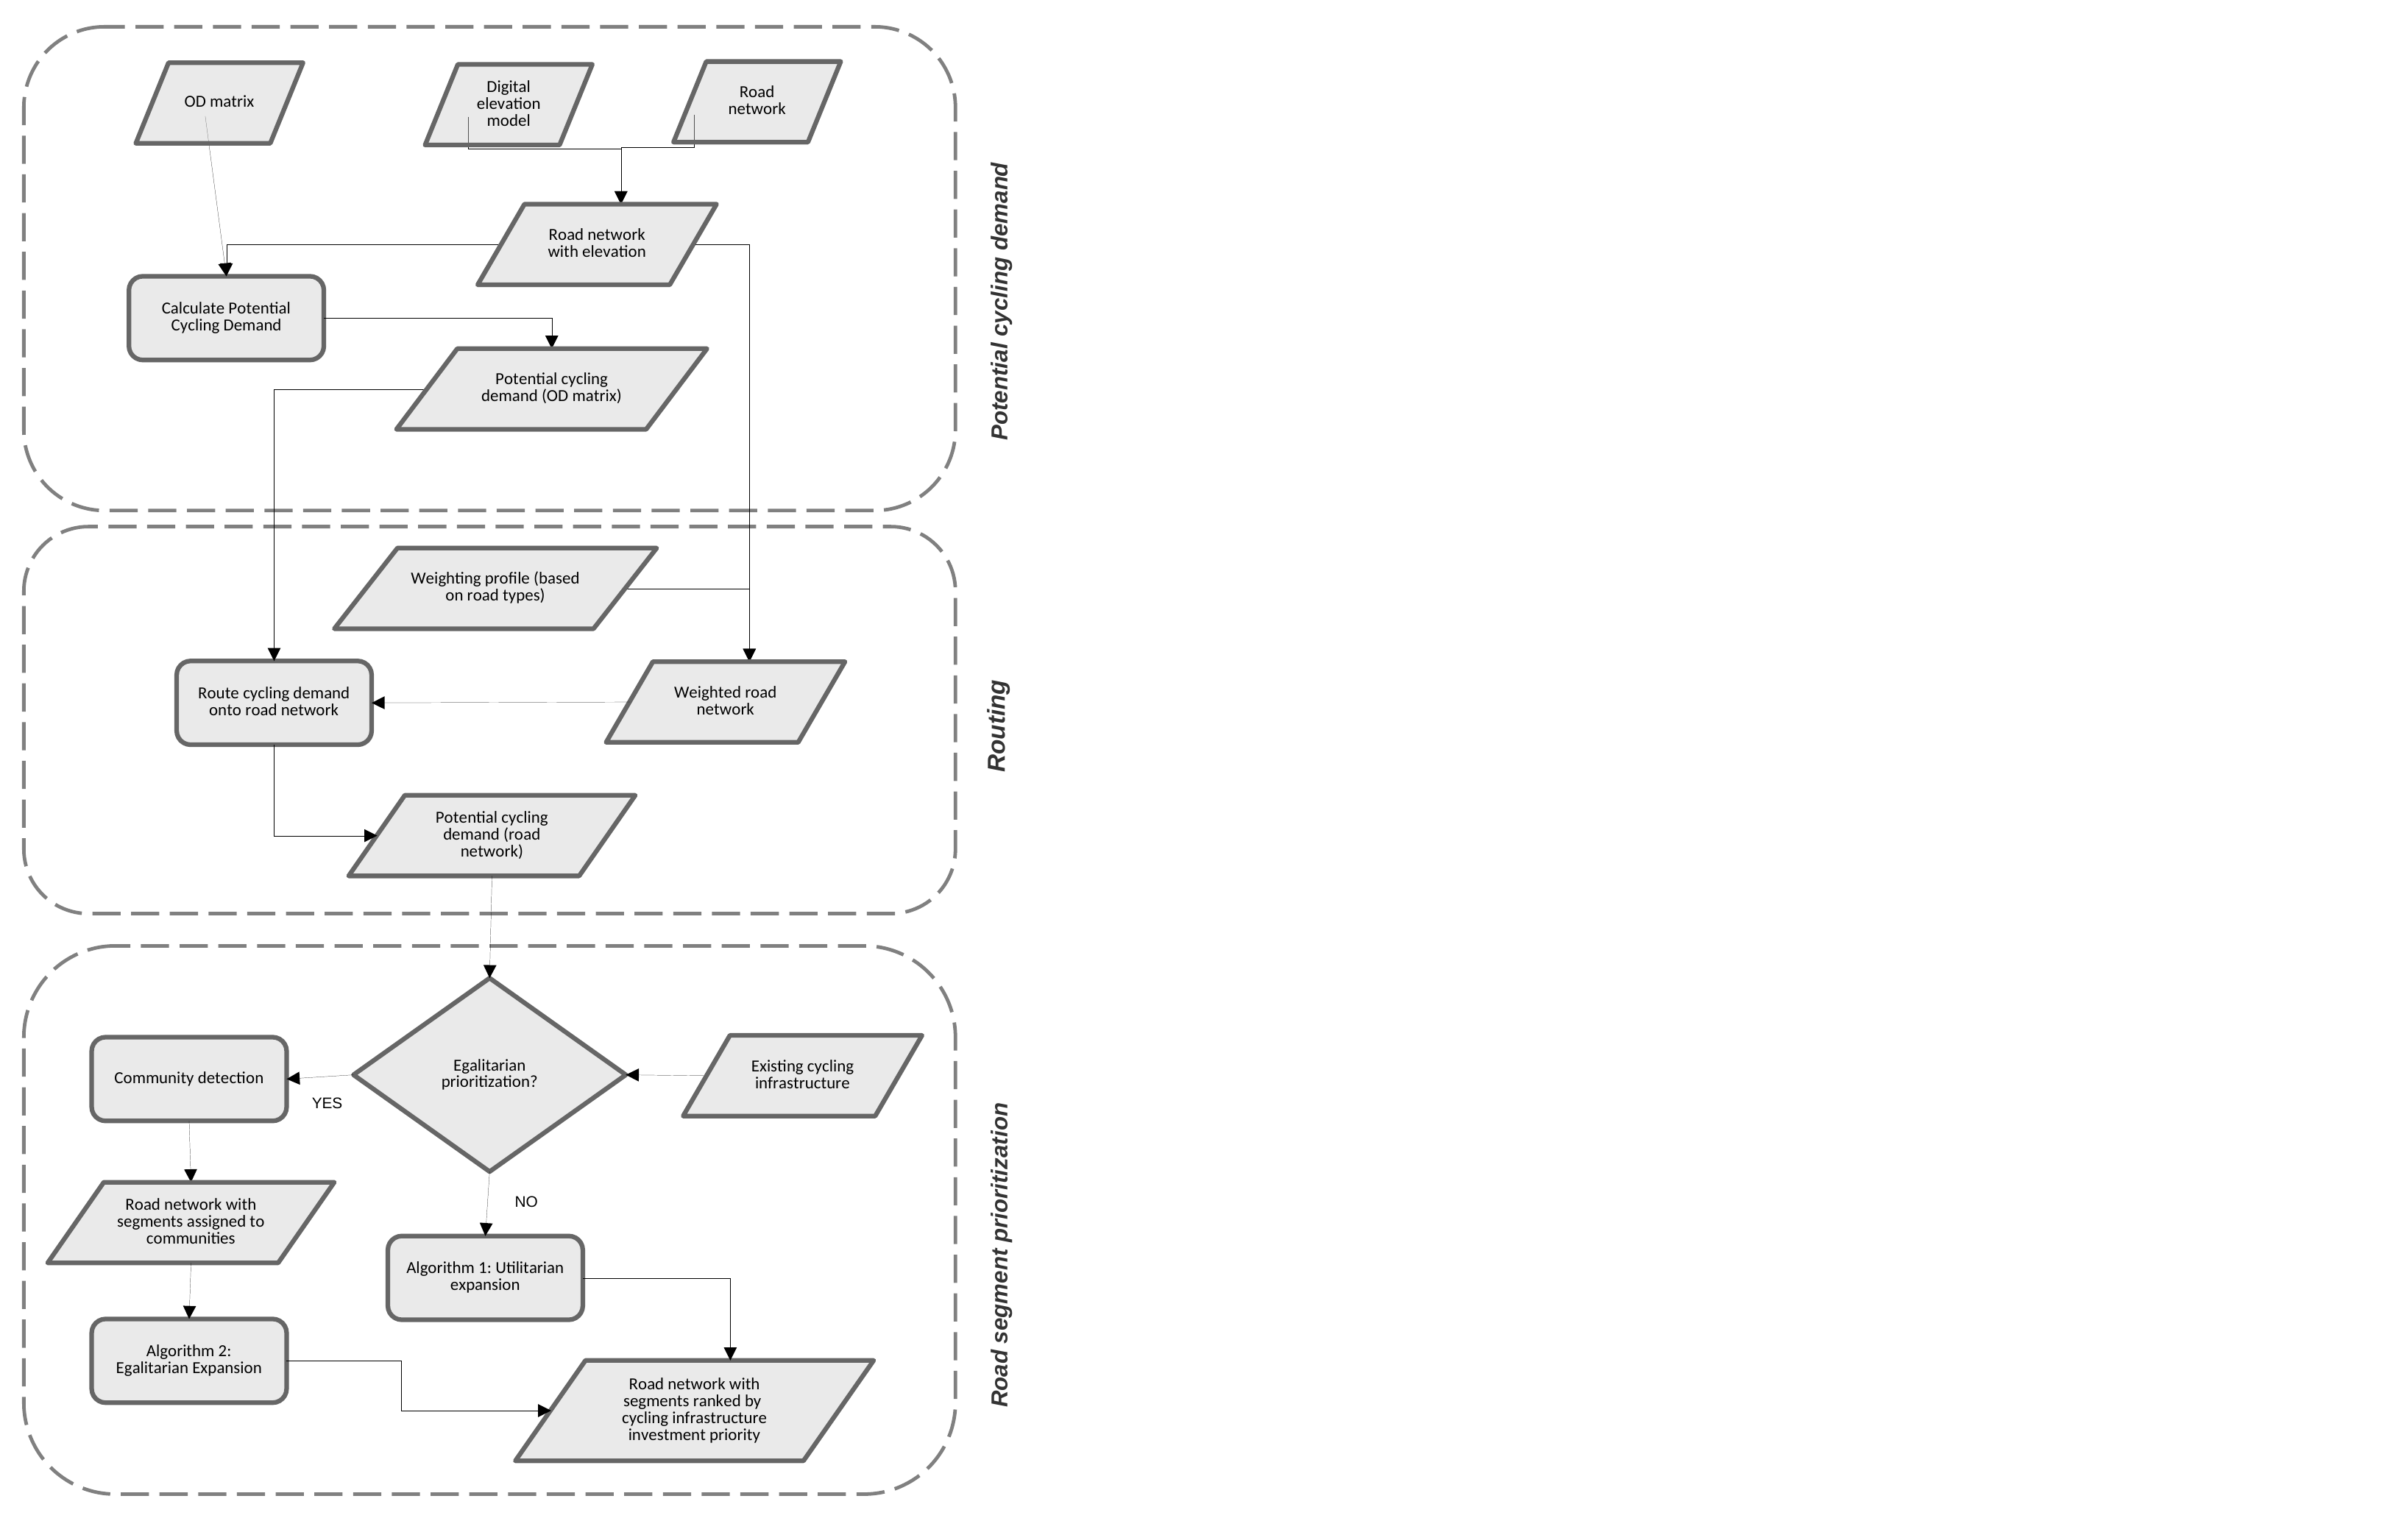

Road network
OD matrix
Digital elevation model
Road network with elevation
Potential cycling demand
Calculate Potential Cycling Demand
Potential cycling demand (OD matrix)
Weighting profile (based on road types)
Route cycling demand onto road network
Weighted road network
Routing
Potential cycling demand (road network)
Egalitarian prioritization?
Existing cycling infrastructure
Community detection
YES
Road network with segments assigned to communities
NO
Road segment prioritization
Algorithm 1: Utilitarian expansion
Algorithm 2: Egalitarian Expansion
Road network with segments ranked by cycling infrastructure investment priority